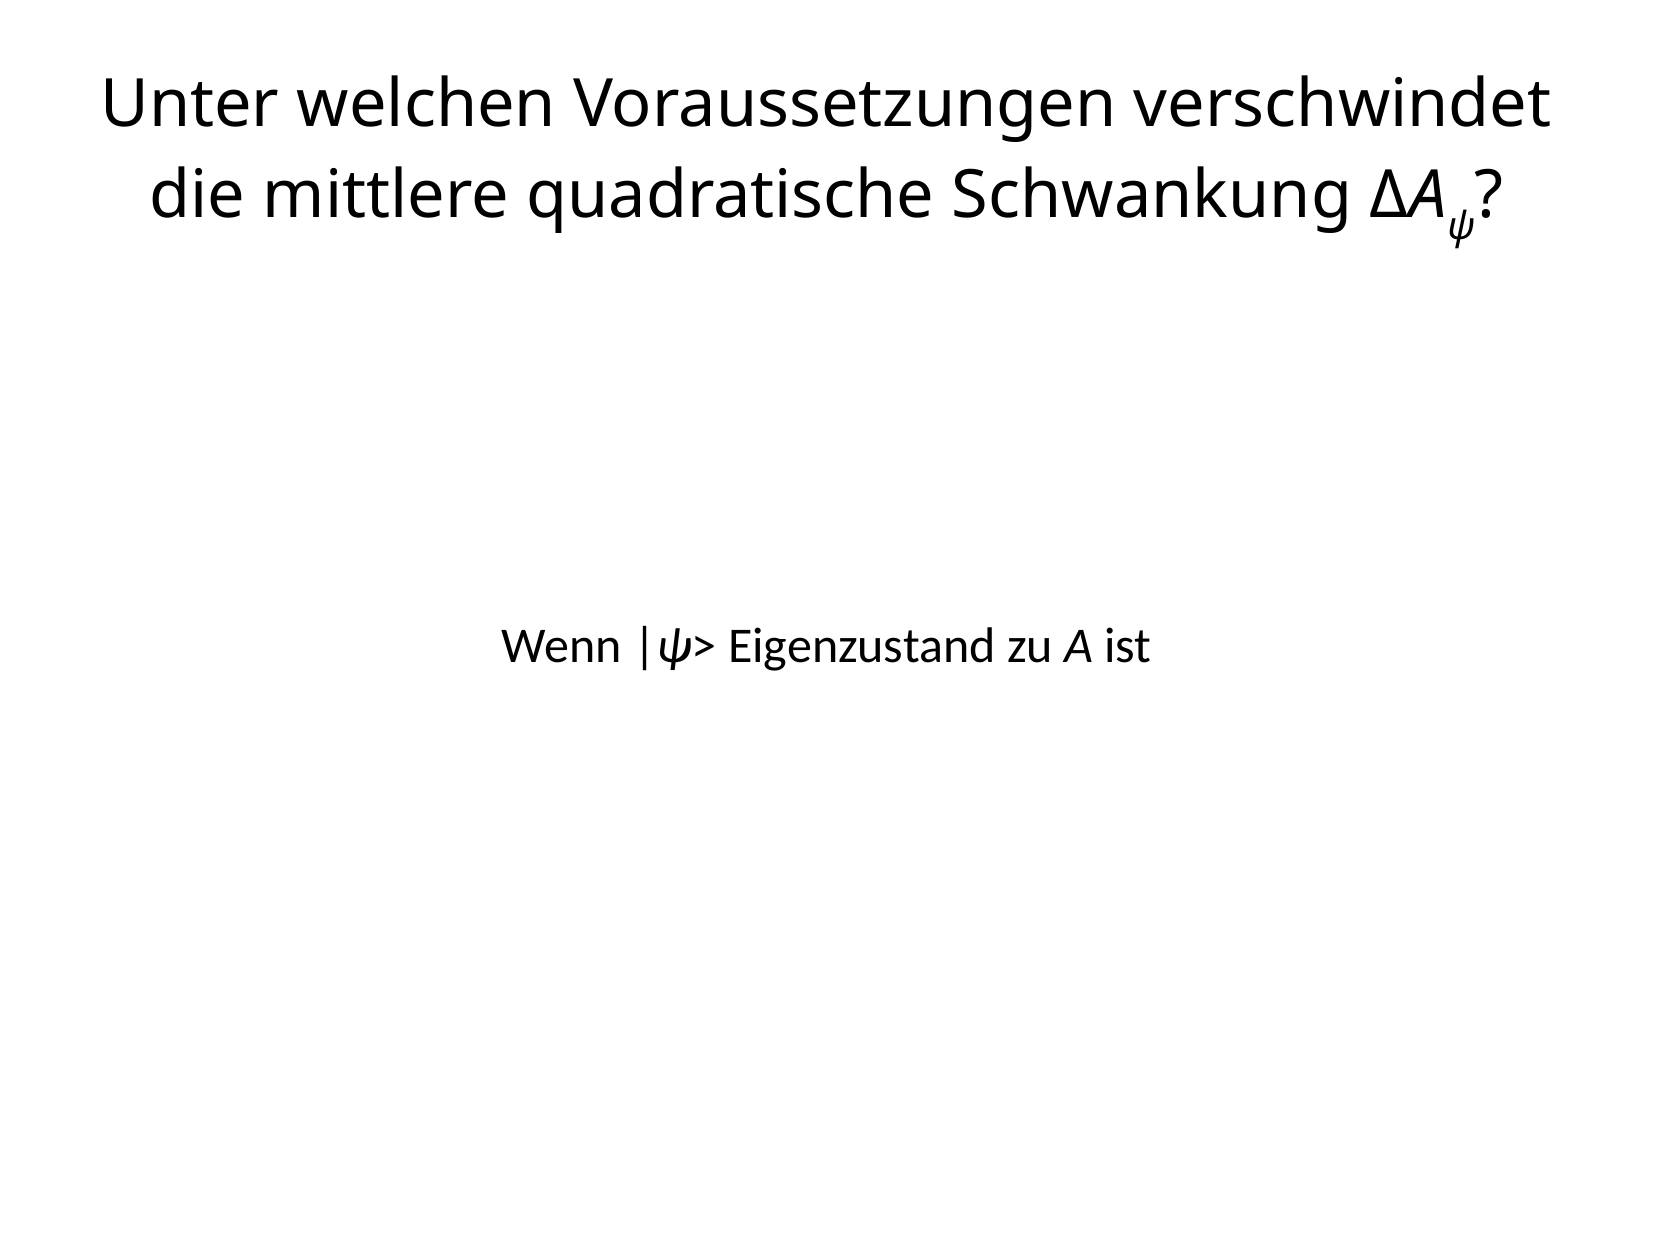

# Unter welchen Voraussetzungen verschwindet die mittlere quadratische Schwankung ΔAψ?
Wenn |ψ> Eigenzustand zu A ist